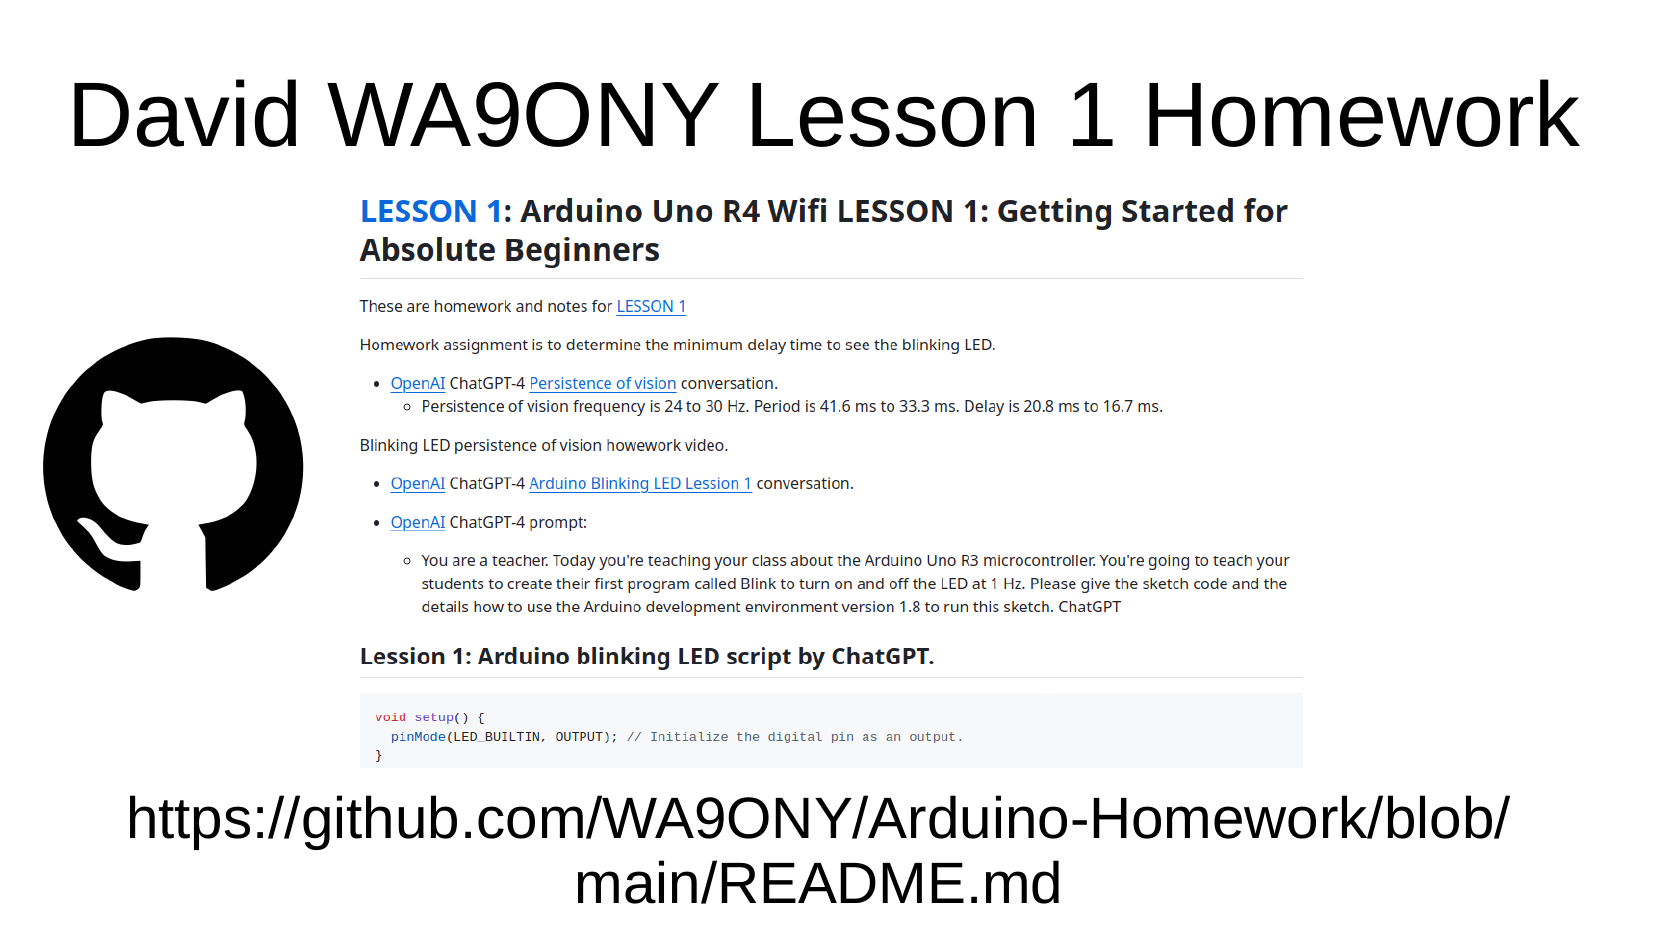

# David WA9ONY Lesson 1 Homework
https://github.com/WA9ONY/Arduino-Homework/blob/main/README.md